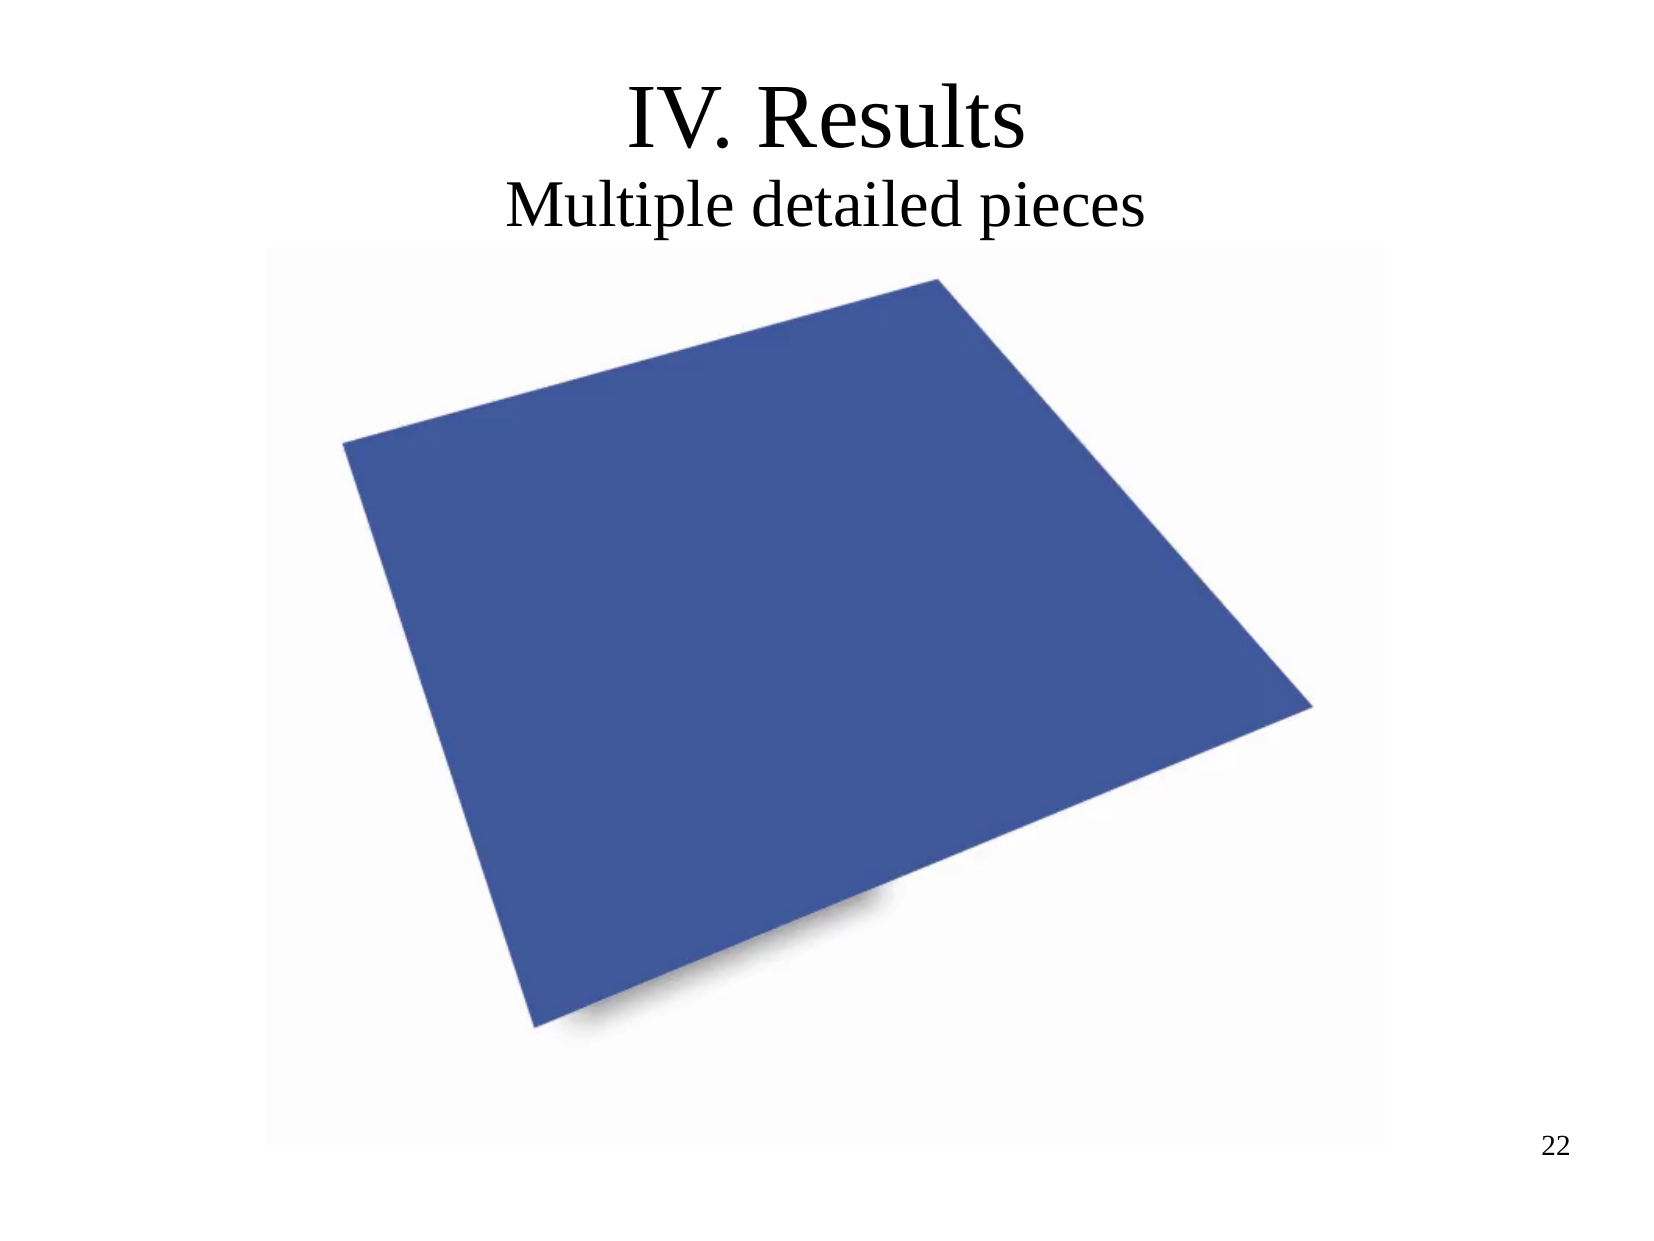

# IV. Results Multiple detailed pieces
22